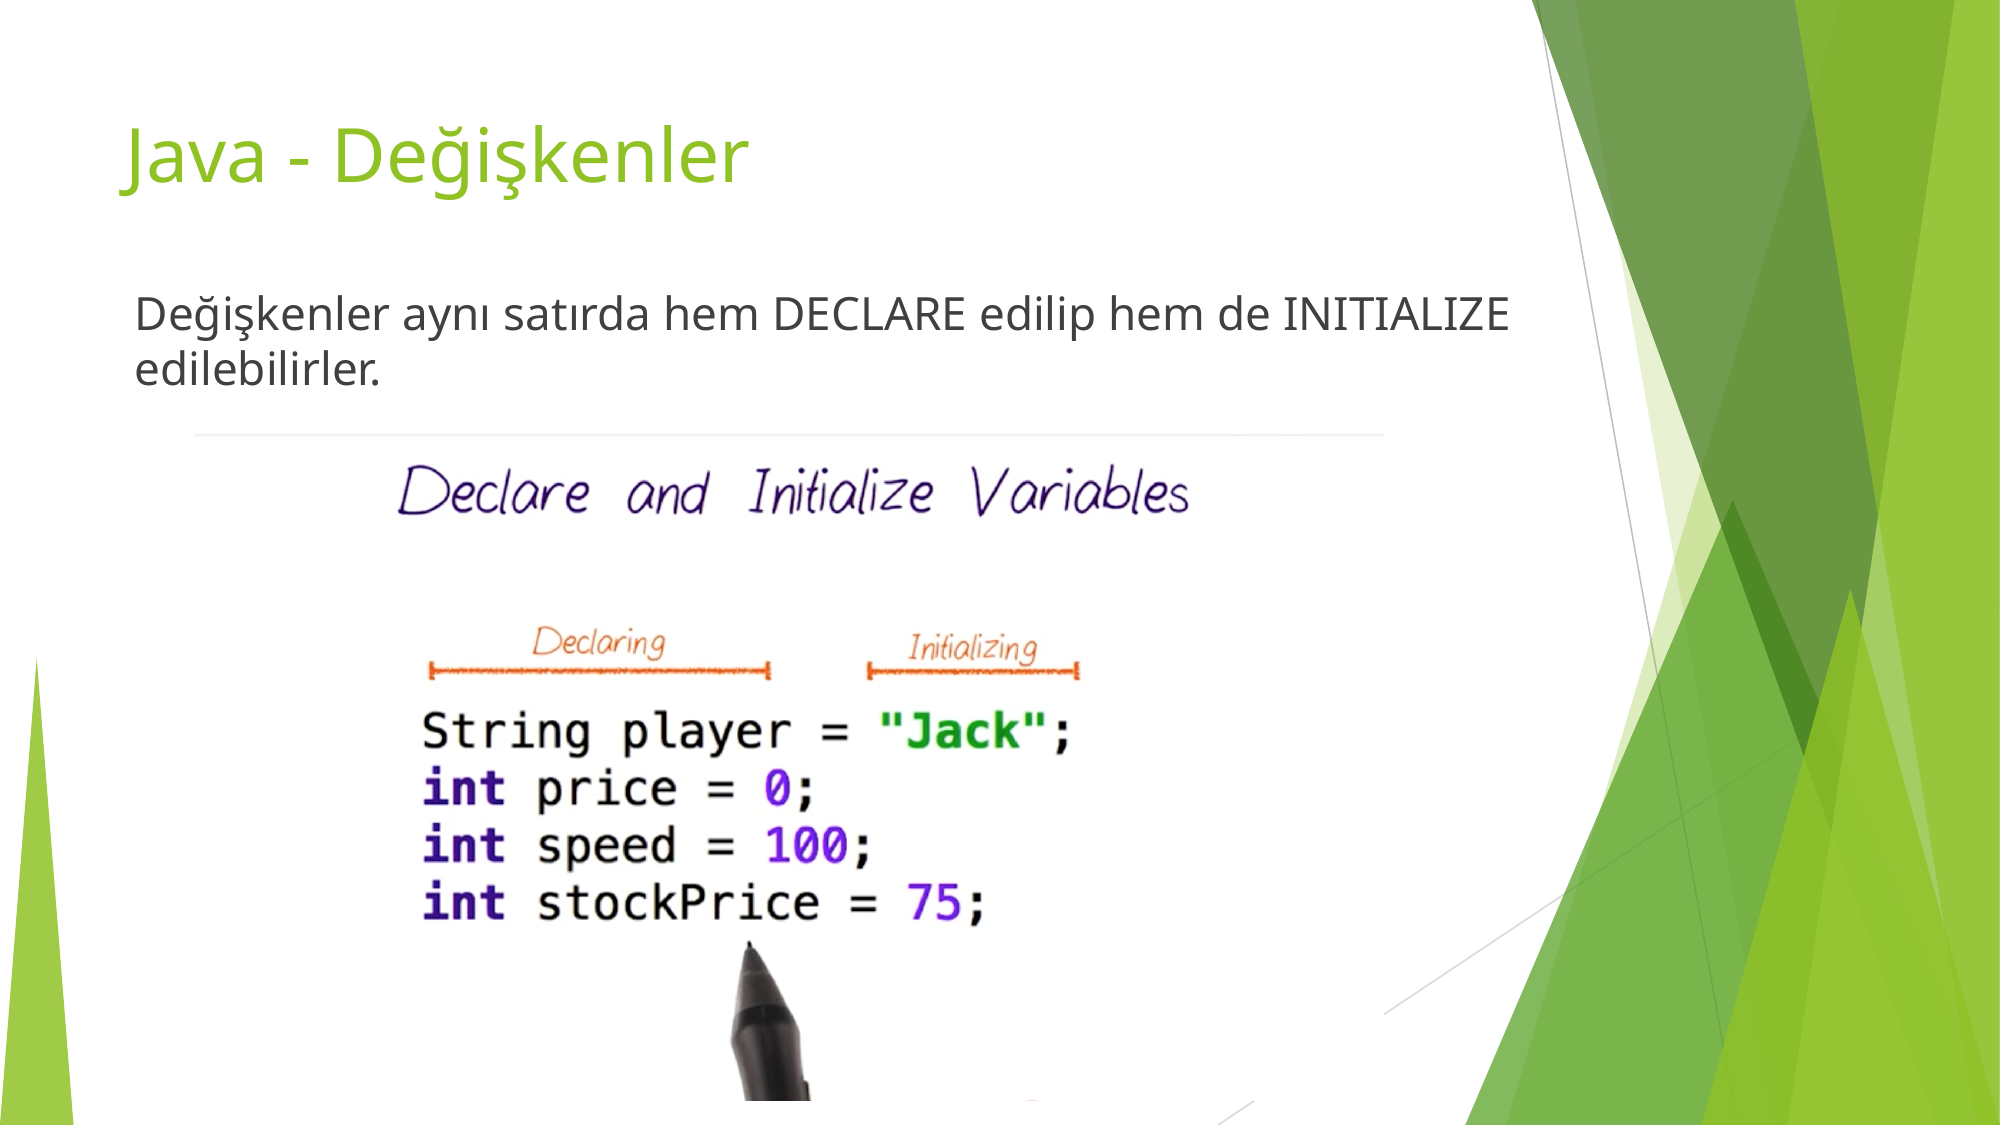

# Java - Değişkenler
Değişkenler aynı satırda hem DECLARE edilip hem de INITIALIZE edilebilirler.